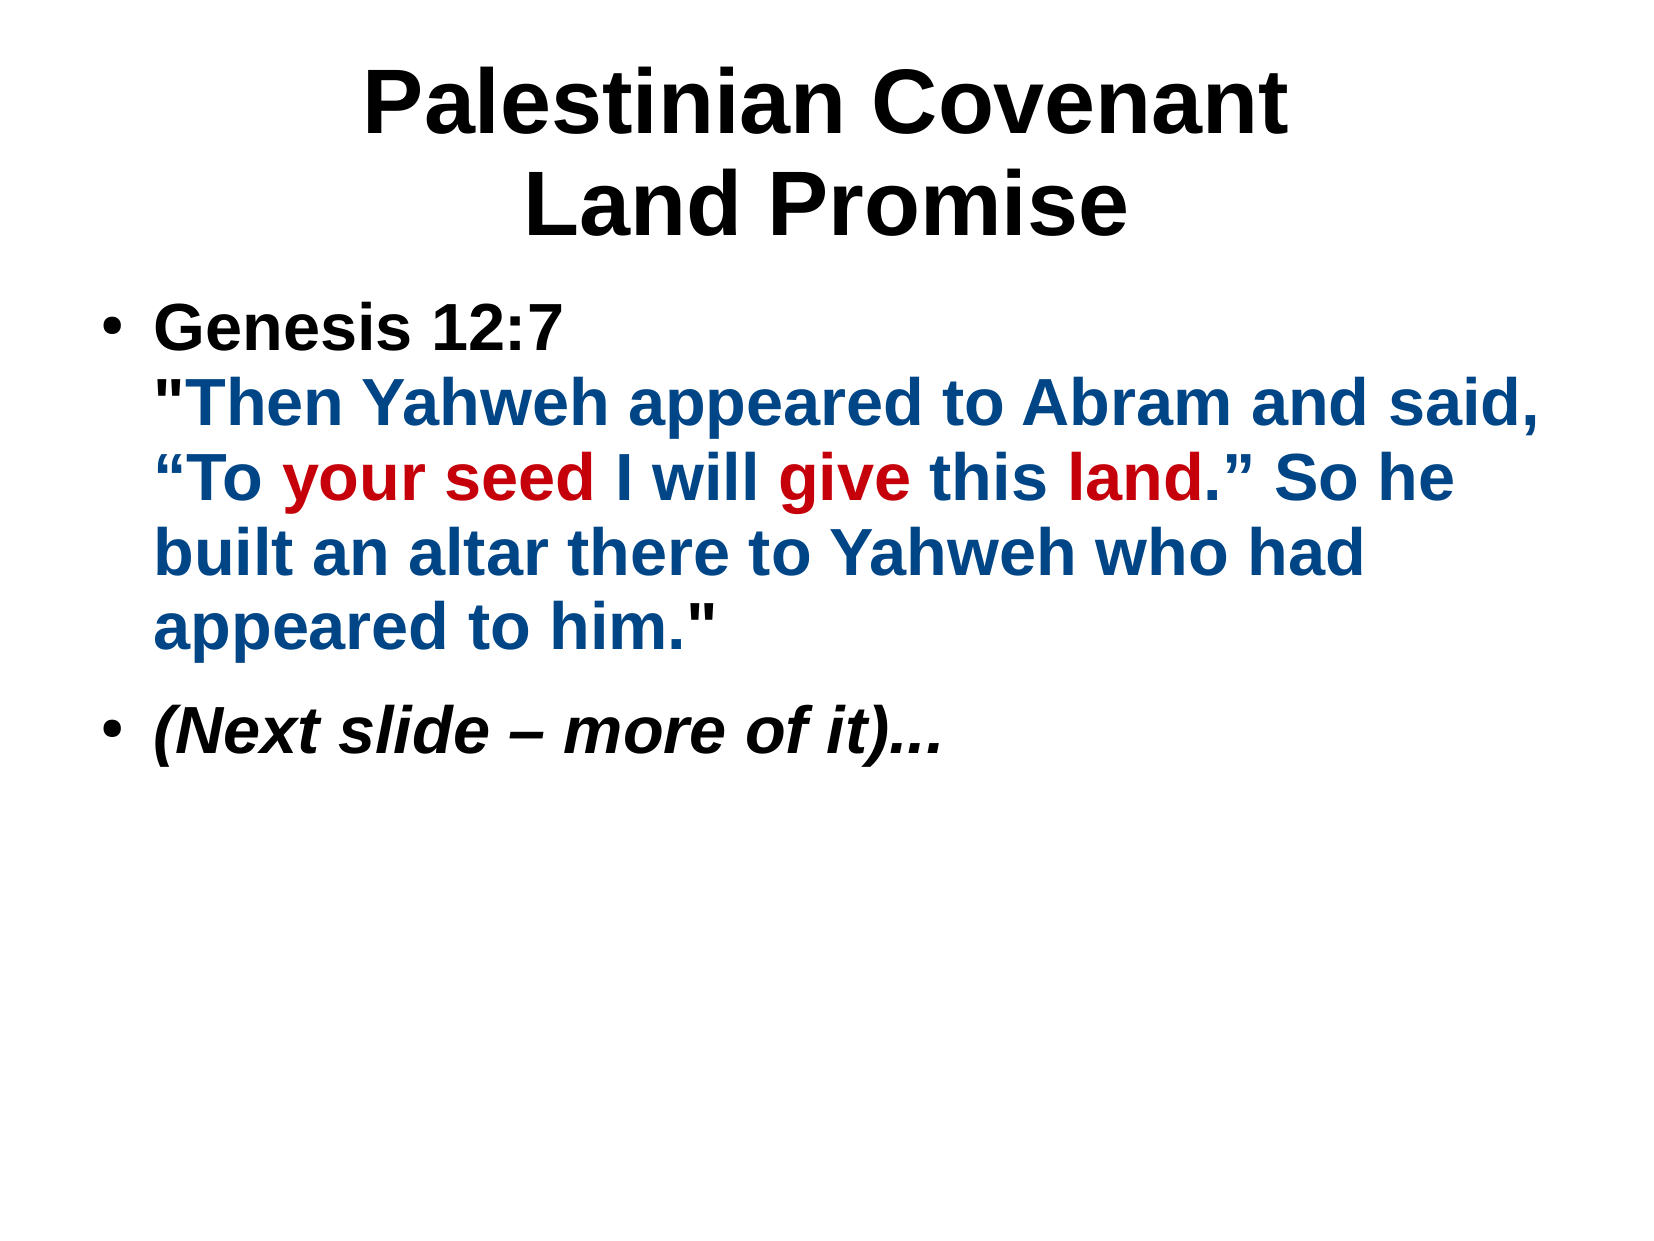

# Palestinian Covenant Land Promise
Genesis 12:7
"Then Yahweh appeared to Abram and said, “To your seed I will give this land.” So he built an altar there to Yahweh who had appeared to him."
(Next slide – more of it)...